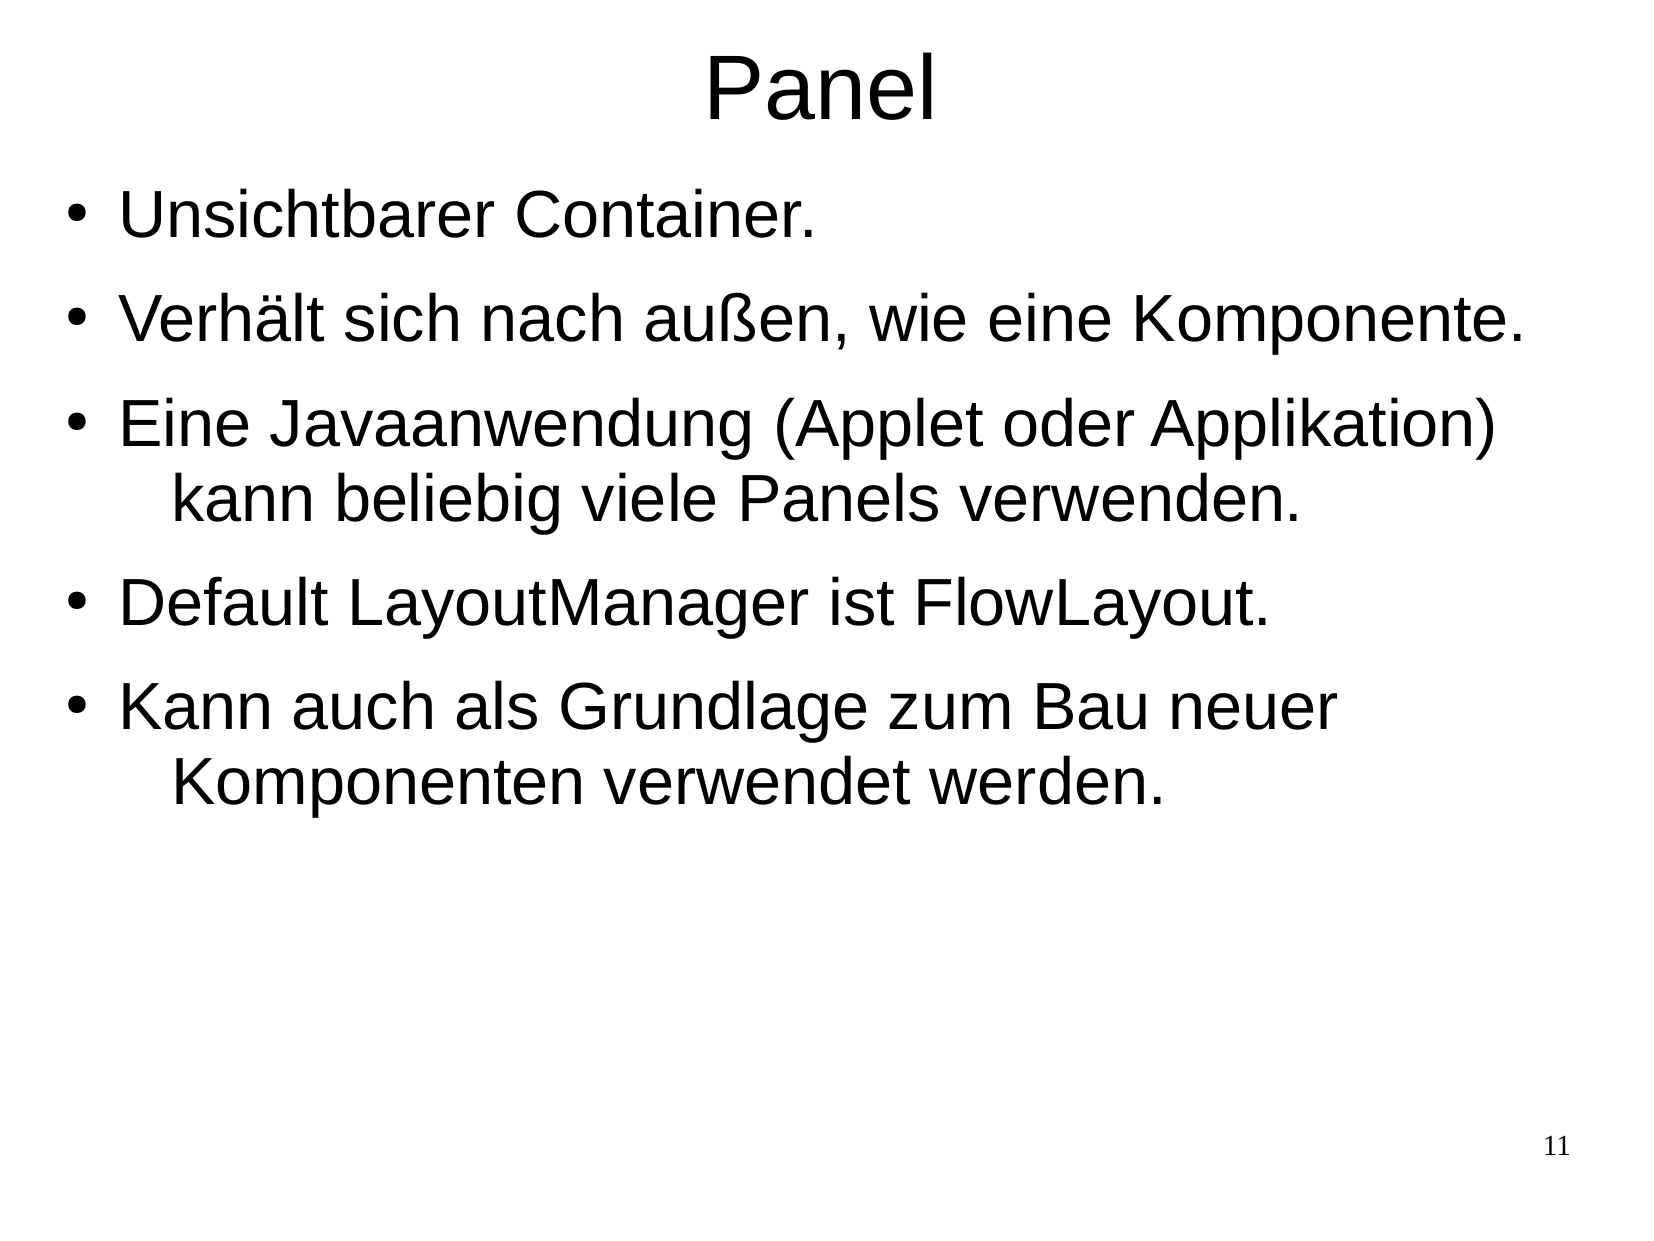

# Panel
Unsichtbarer Container.
Verhält sich nach außen, wie eine Komponente.
Eine Javaanwendung (Applet oder Applikation) kann beliebig viele Panels verwenden.
Default LayoutManager ist FlowLayout.
Kann auch als Grundlage zum Bau neuer Komponenten verwendet werden.
11